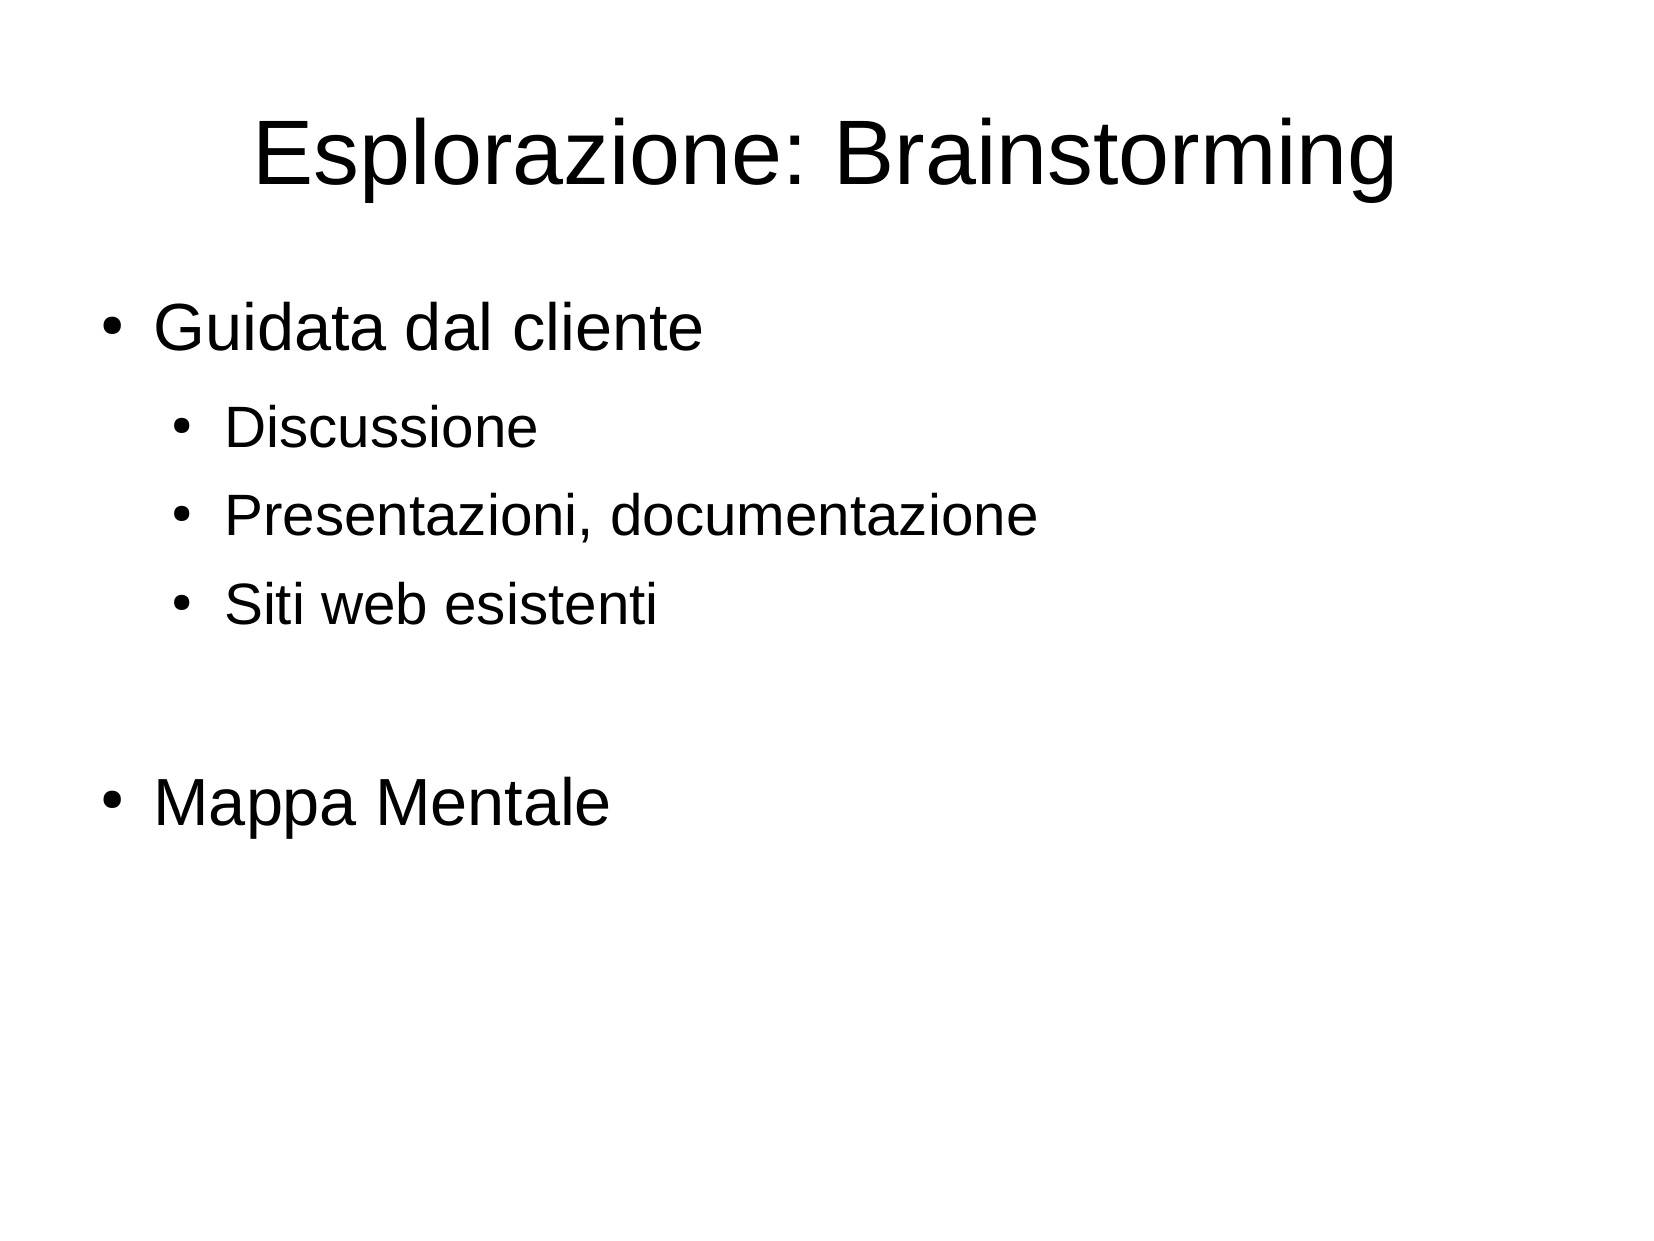

# Esplorazione: Brainstorming
Guidata dal cliente
Discussione
Presentazioni, documentazione
Siti web esistenti
Mappa Mentale